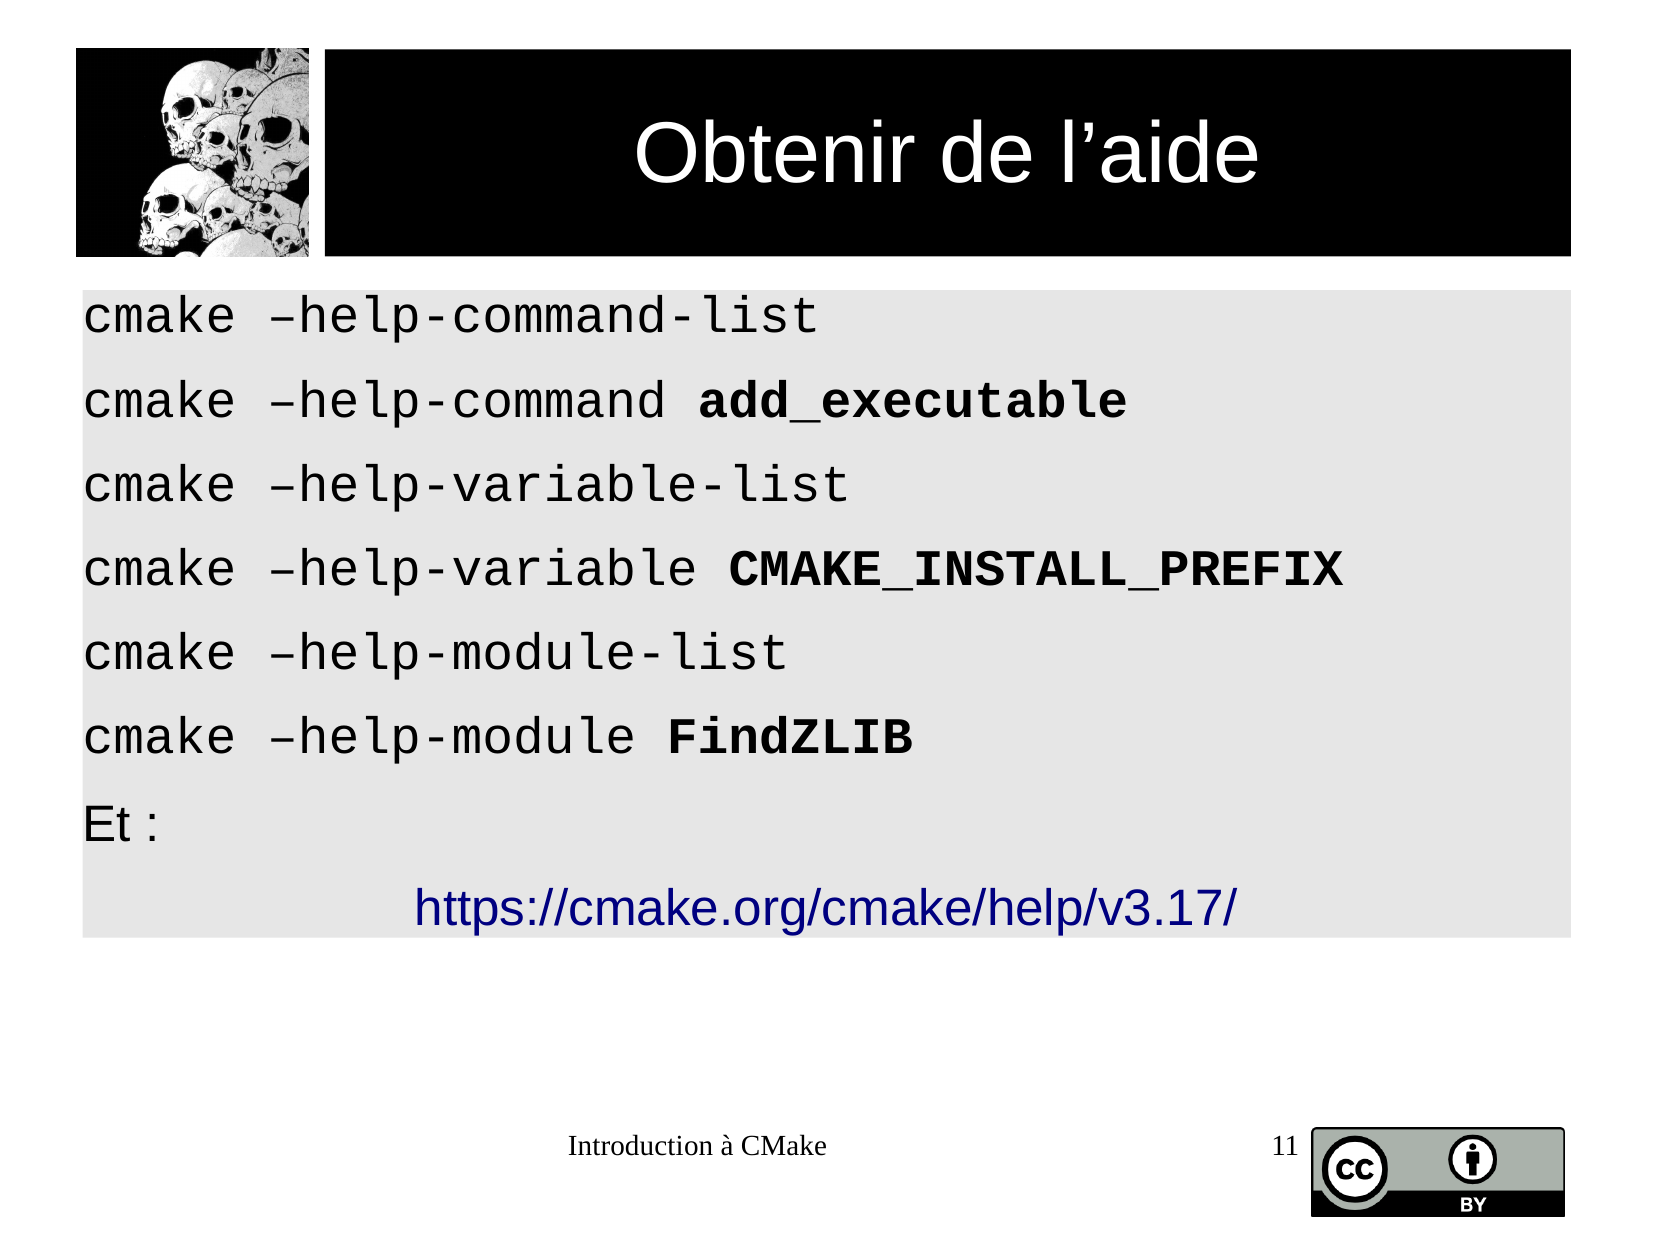

# Obtenir de l’aide
cmake –help-command-list
cmake –help-command add_executable
cmake –help-variable-list
cmake –help-variable CMAKE_INSTALL_PREFIX
cmake –help-module-list
cmake –help-module FindZLIB
Et :
https://cmake.org/cmake/help/v3.17/
Introduction à CMake
11